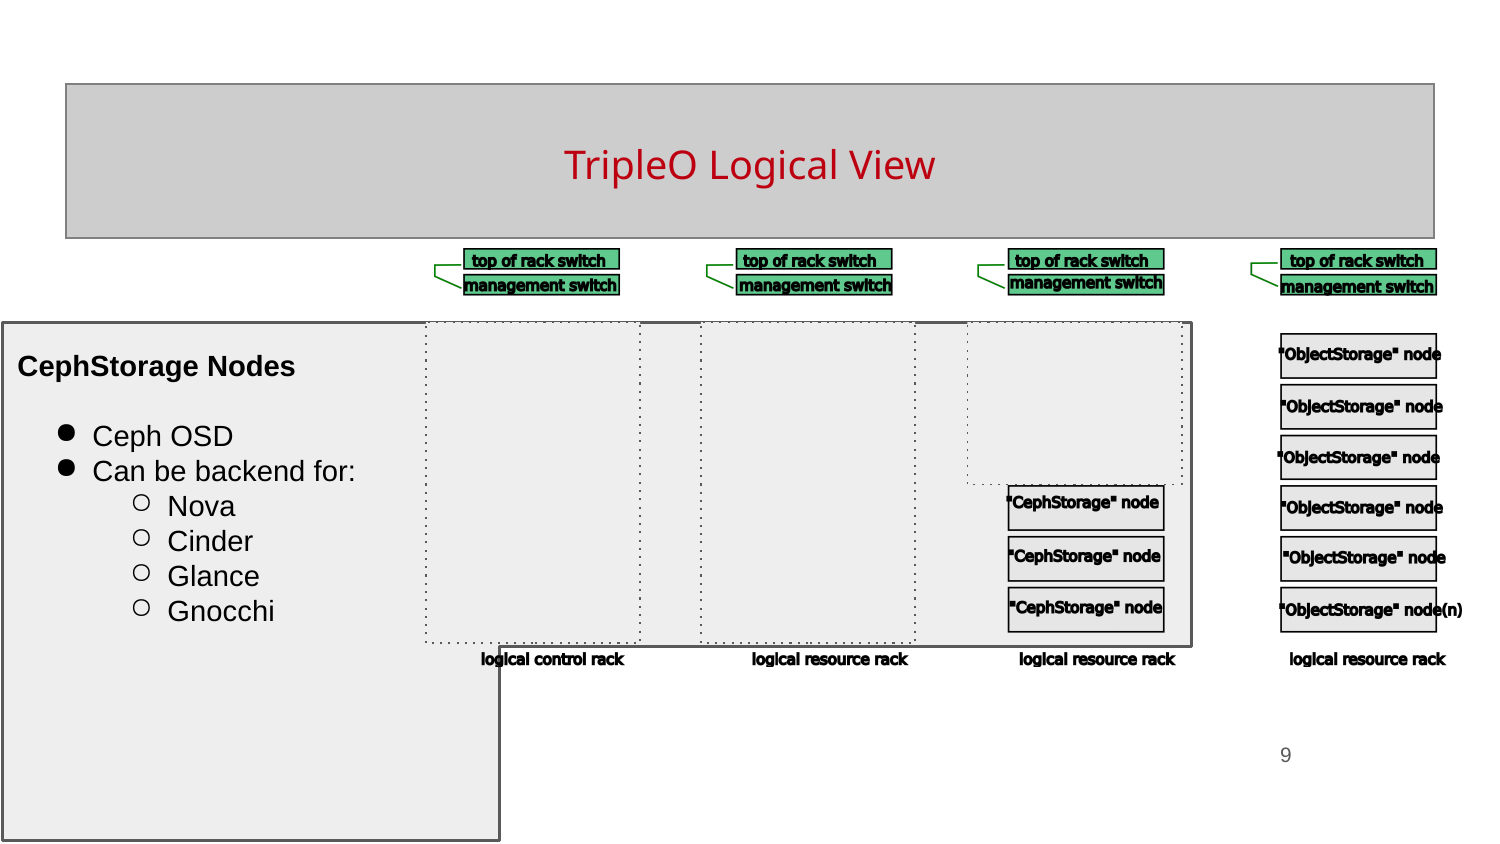

TripleO Logical View
CephStorage Nodes
Ceph OSD
Can be backend for:
Nova
Cinder
Glance
Gnocchi